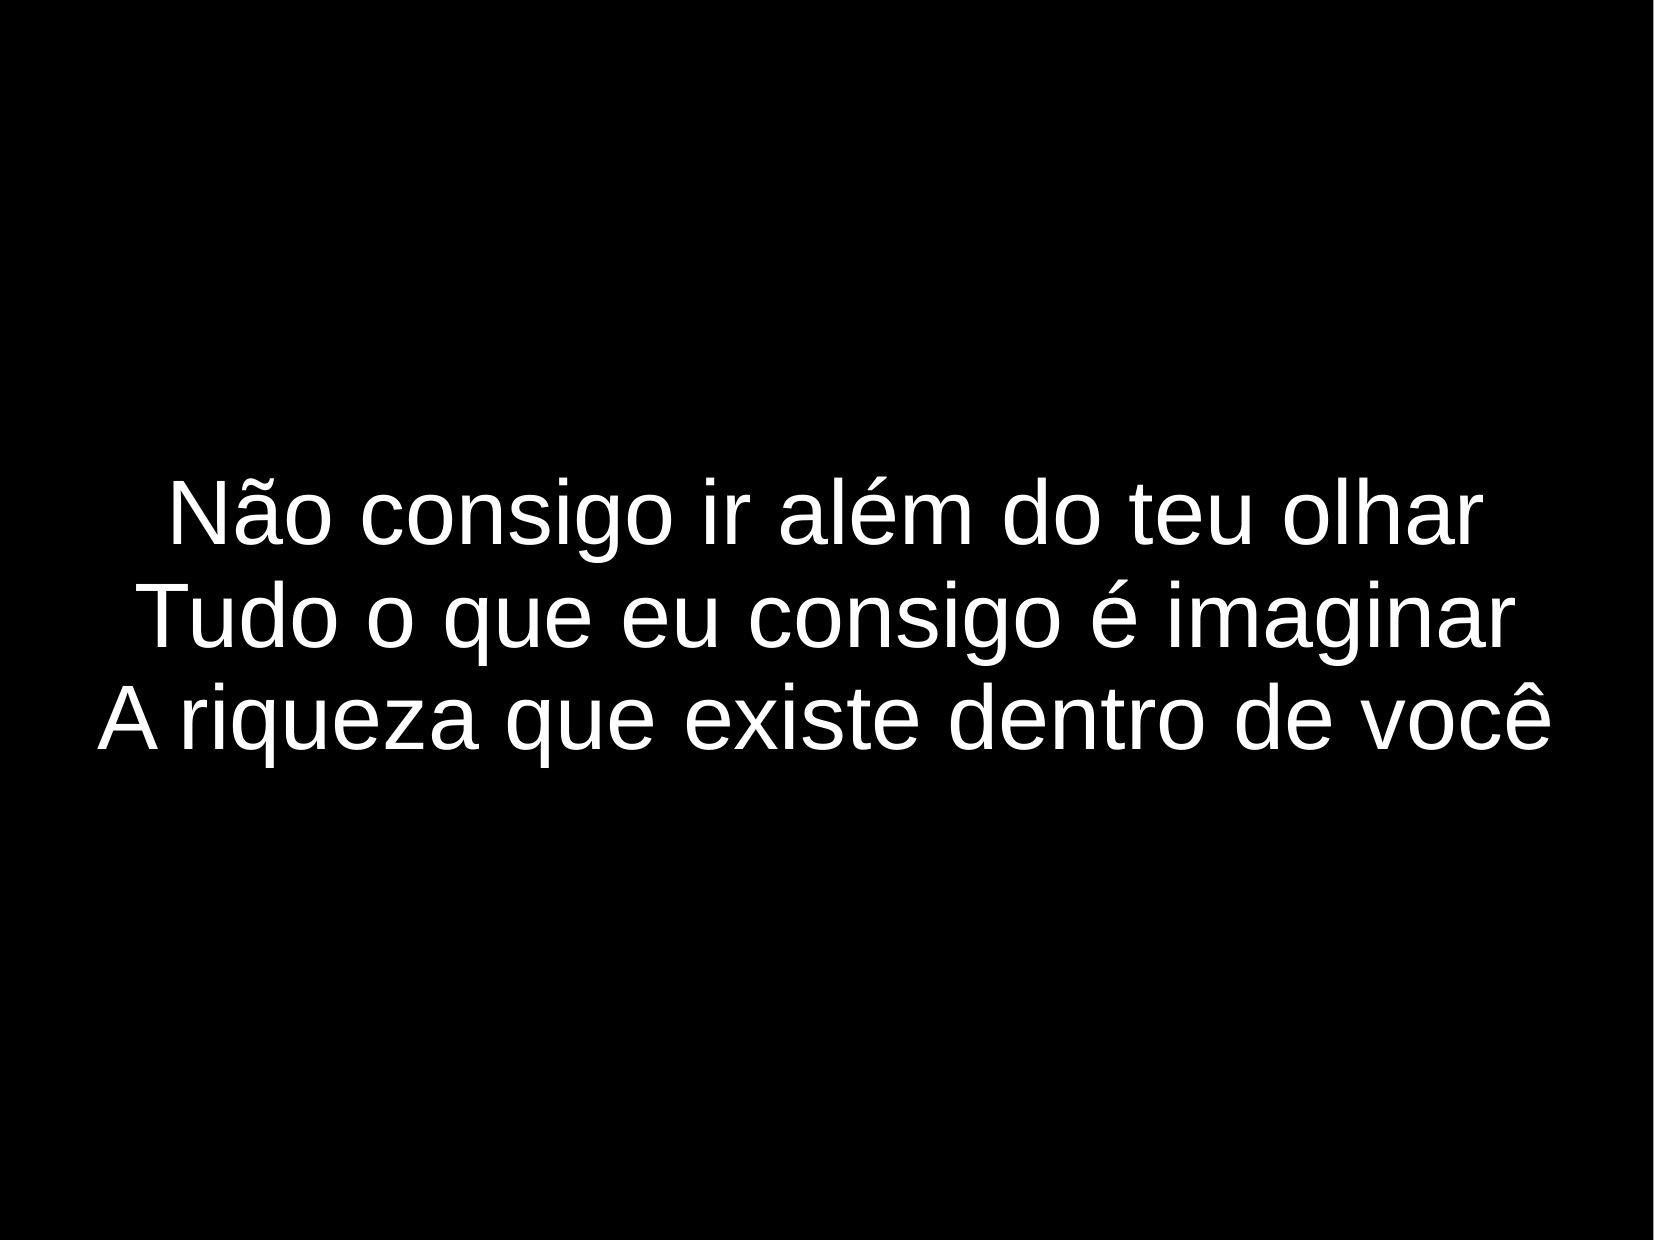

# Não consigo ir além do teu olhar
Tudo o que eu consigo é imaginar
A riqueza que existe dentro de você